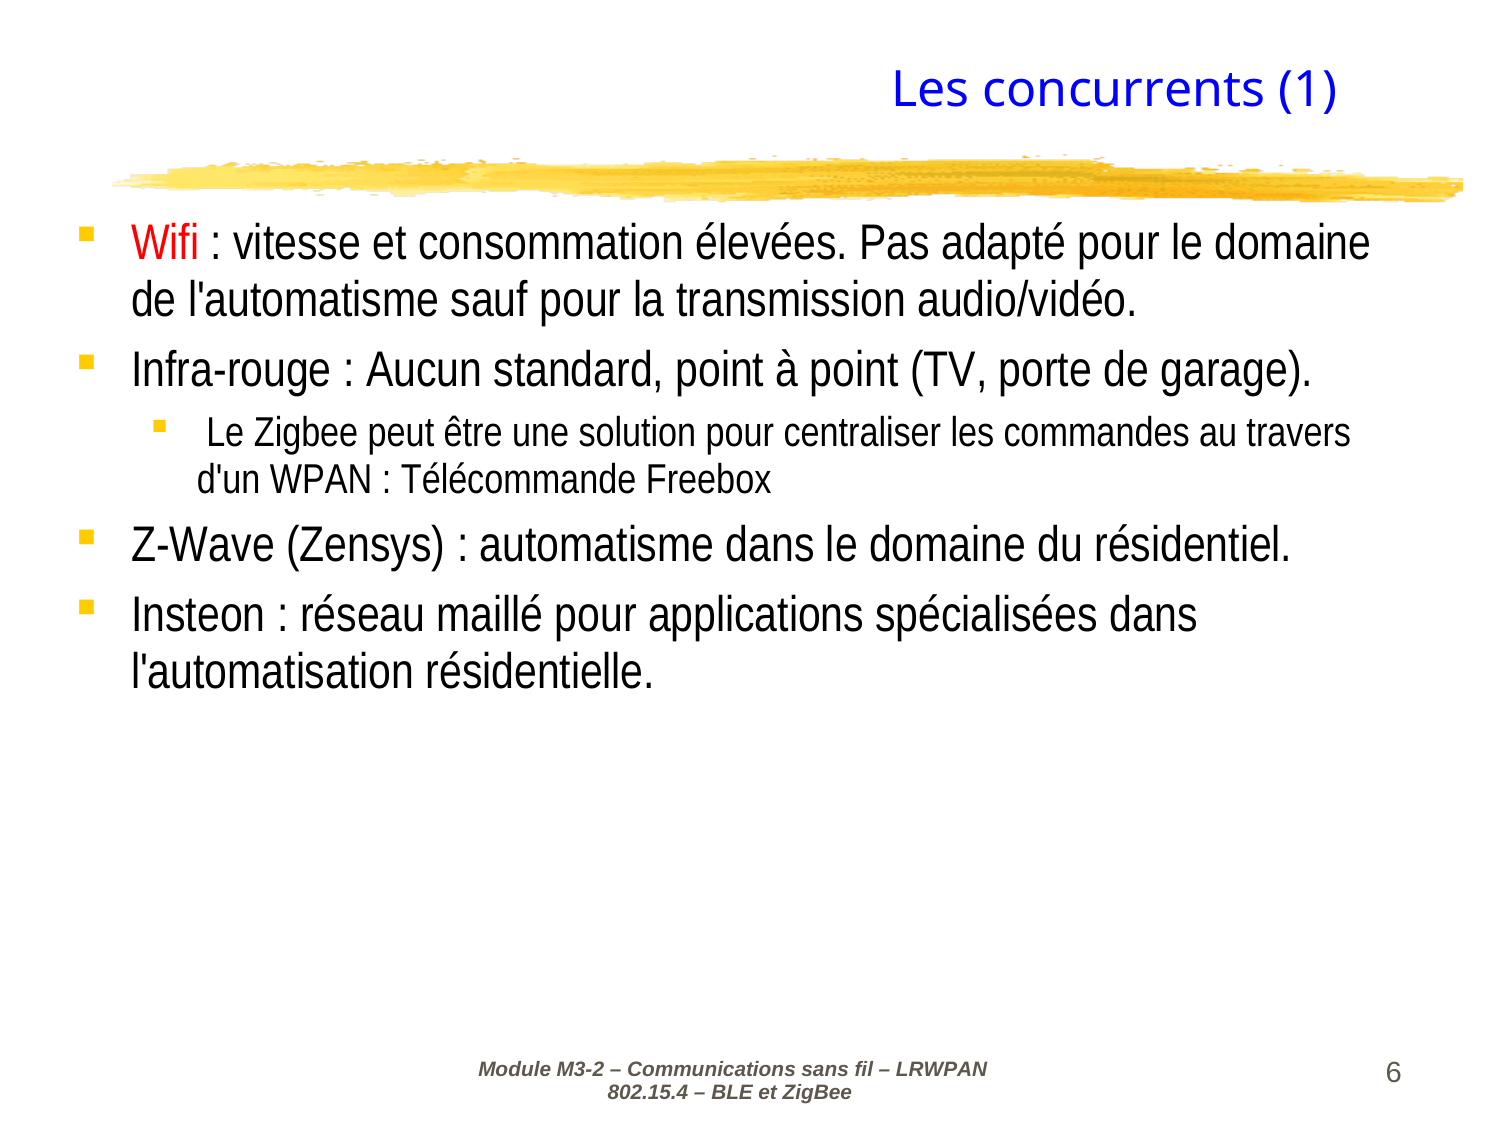

# Les concurrents (1)
Wifi : vitesse et consommation élevées. Pas adapté pour le domaine de l'automatisme sauf pour la transmission audio/vidéo.
Infra-rouge : Aucun standard, point à point (TV, porte de garage).
 Le Zigbee peut être une solution pour centraliser les commandes au travers d'un WPAN : Télécommande Freebox
Z-Wave (Zensys) : automatisme dans le domaine du résidentiel.
Insteon : réseau maillé pour applications spécialisées dans l'automatisation résidentielle.
6